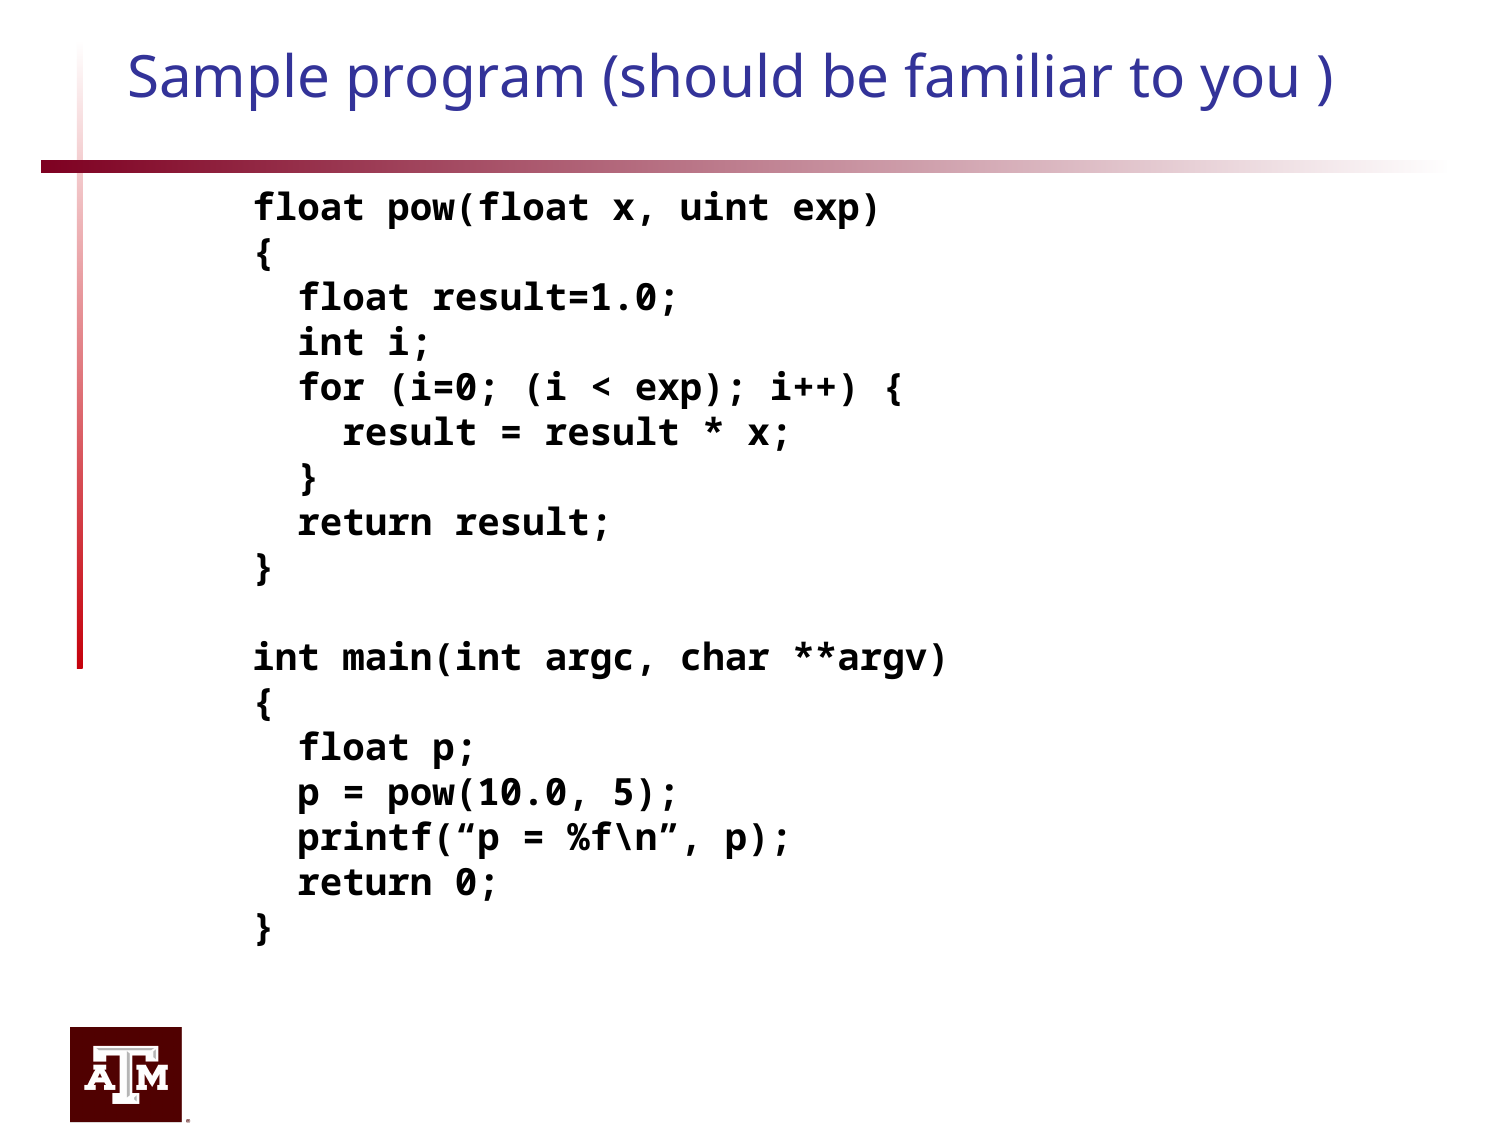

# Sample program (should be familiar to you )
float pow(float x, uint exp)
{
 float result=1.0;
 int i;
 for (i=0; (i < exp); i++) {
 result = result * x;
 }
 return result;
}
int main(int argc, char **argv)
{
 float p;
 p = pow(10.0, 5);
 printf(“p = %f\n”, p);
 return 0;
}